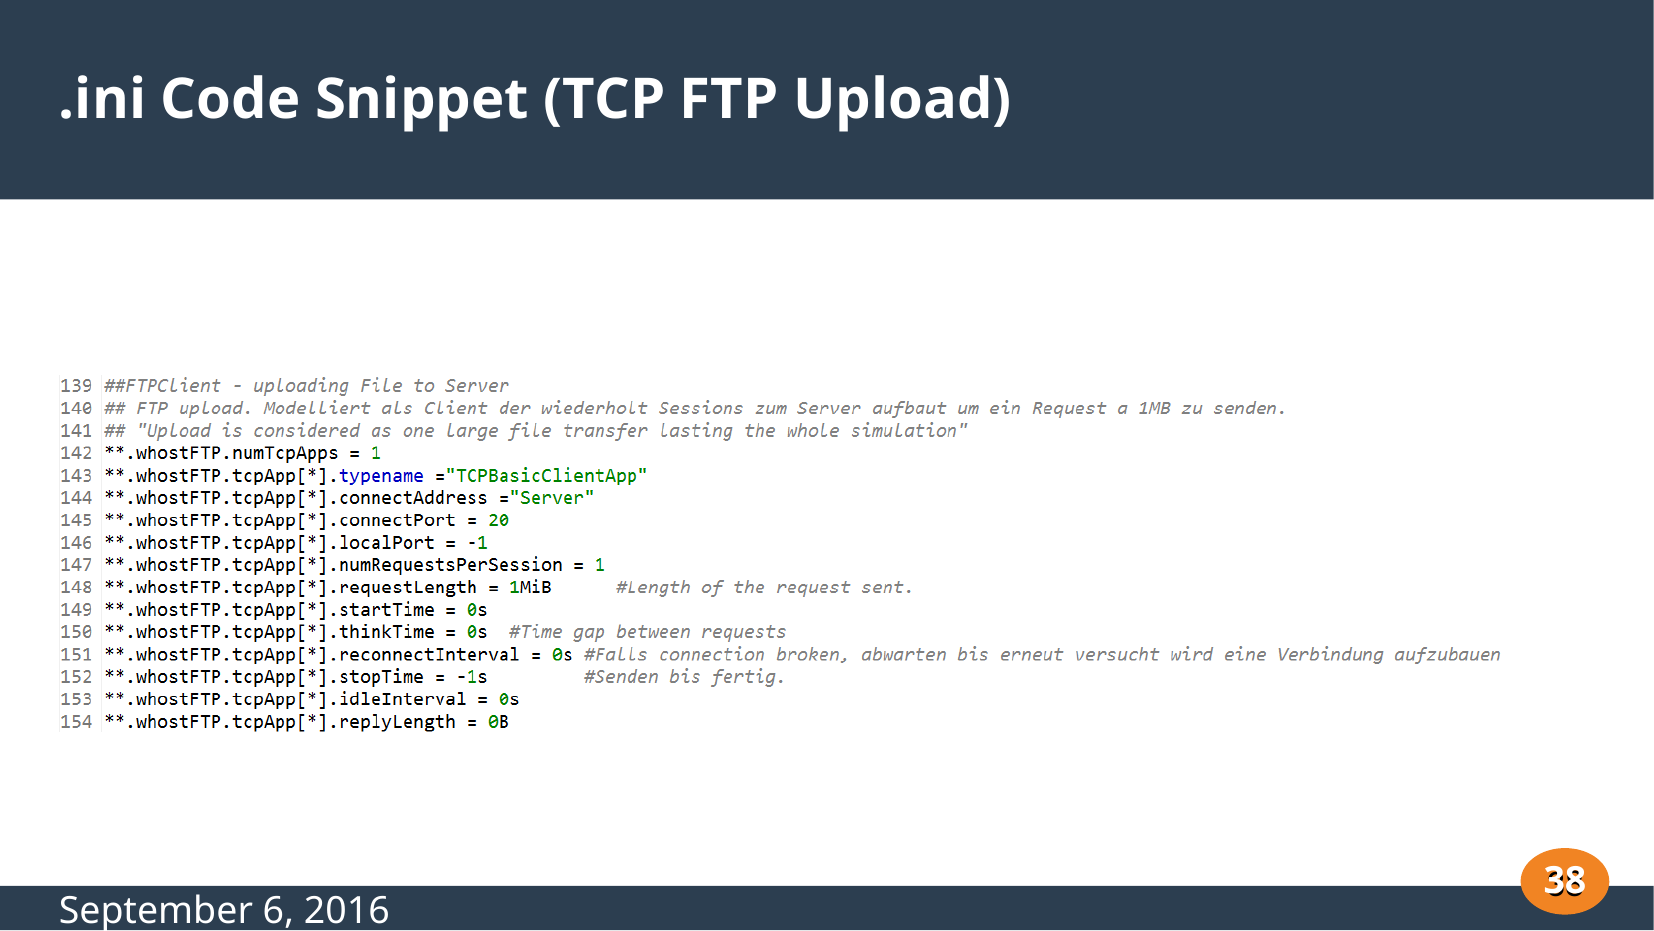

# .ini Code Snippet (TCP FTP Upload)
September 6, 2016